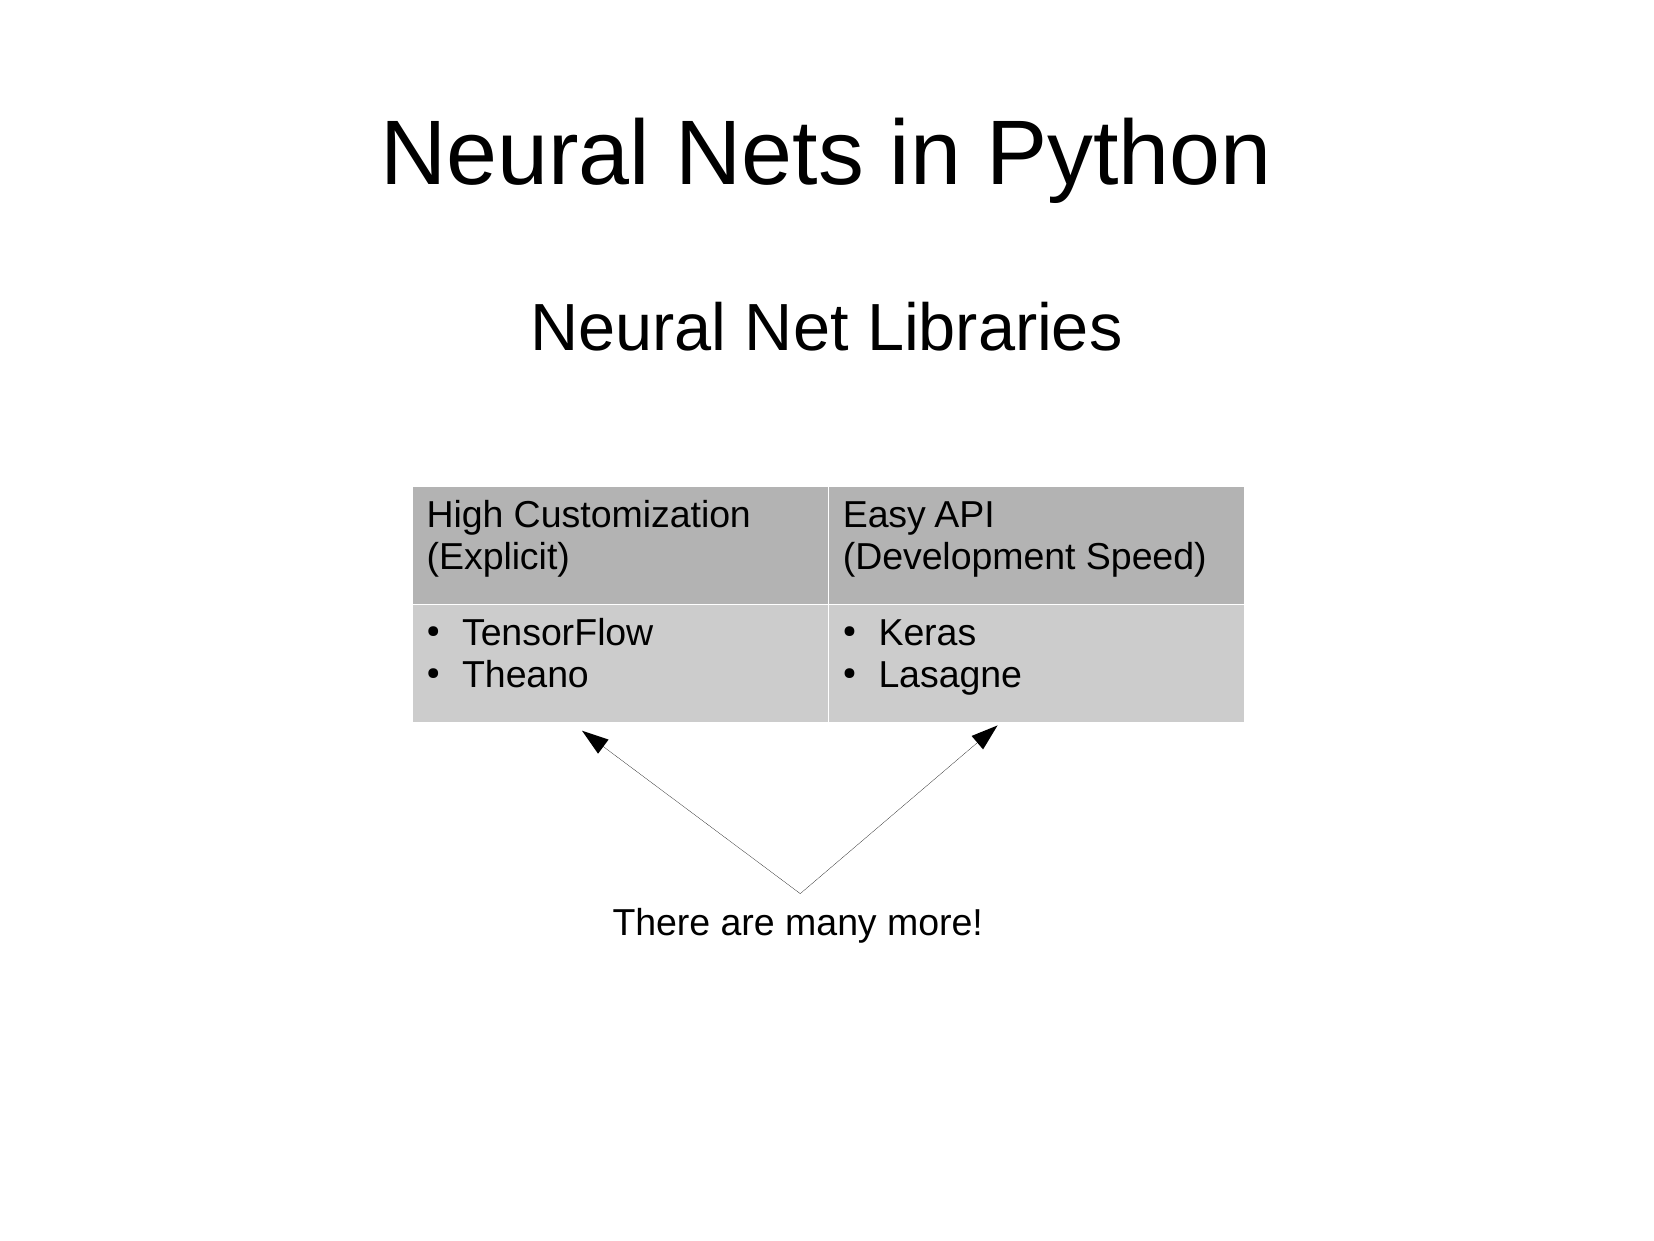

# Neural Nets in Python
Neural Net Libraries
| High Customization (Explicit) | Easy API (Development Speed) |
| --- | --- |
| TensorFlow Theano | Keras Lasagne |
There are many more!